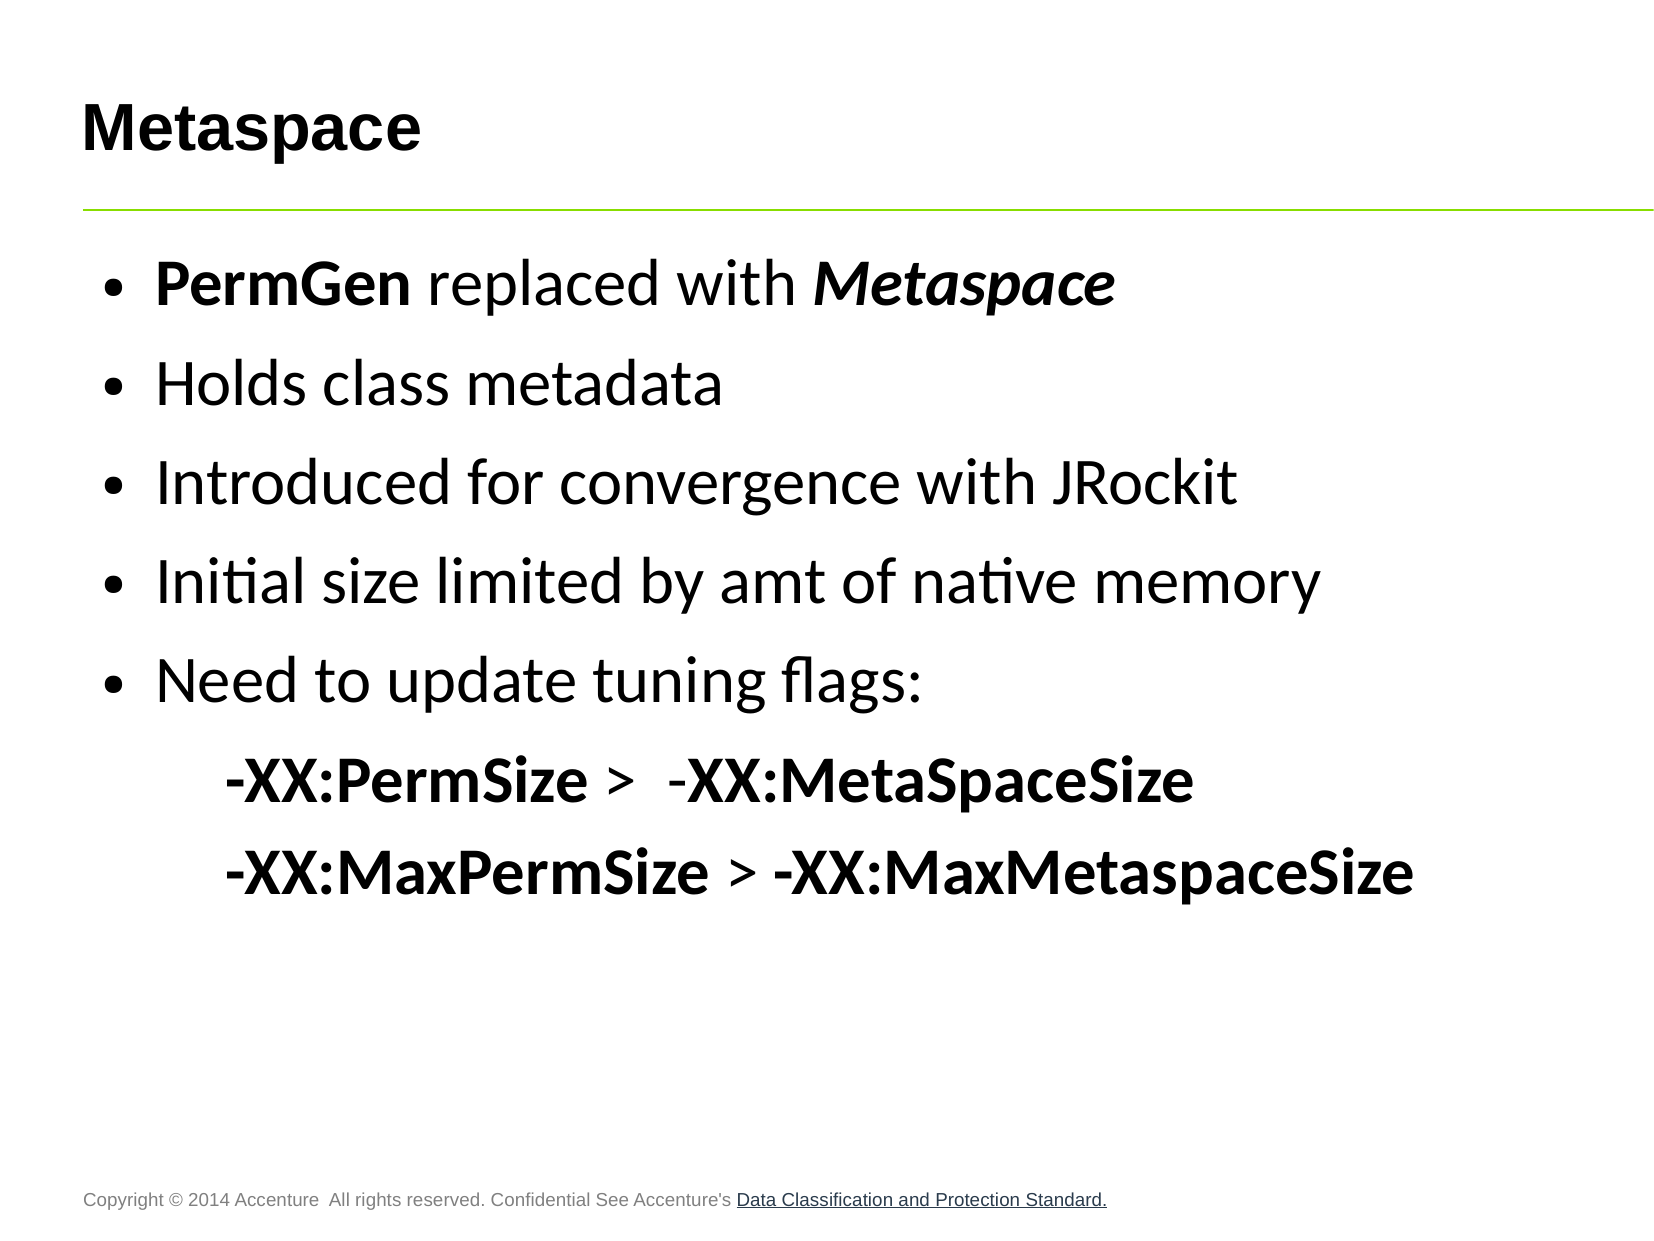

# Metaspace
PermGen replaced with Metaspace
Holds class metadata
Introduced for convergence with JRockit
Initial size limited by amt of native memory
Need to update tuning flags:
-XX:PermSize > -XX:MetaSpaceSize
-XX:MaxPermSize > -XX:MaxMetaspaceSize